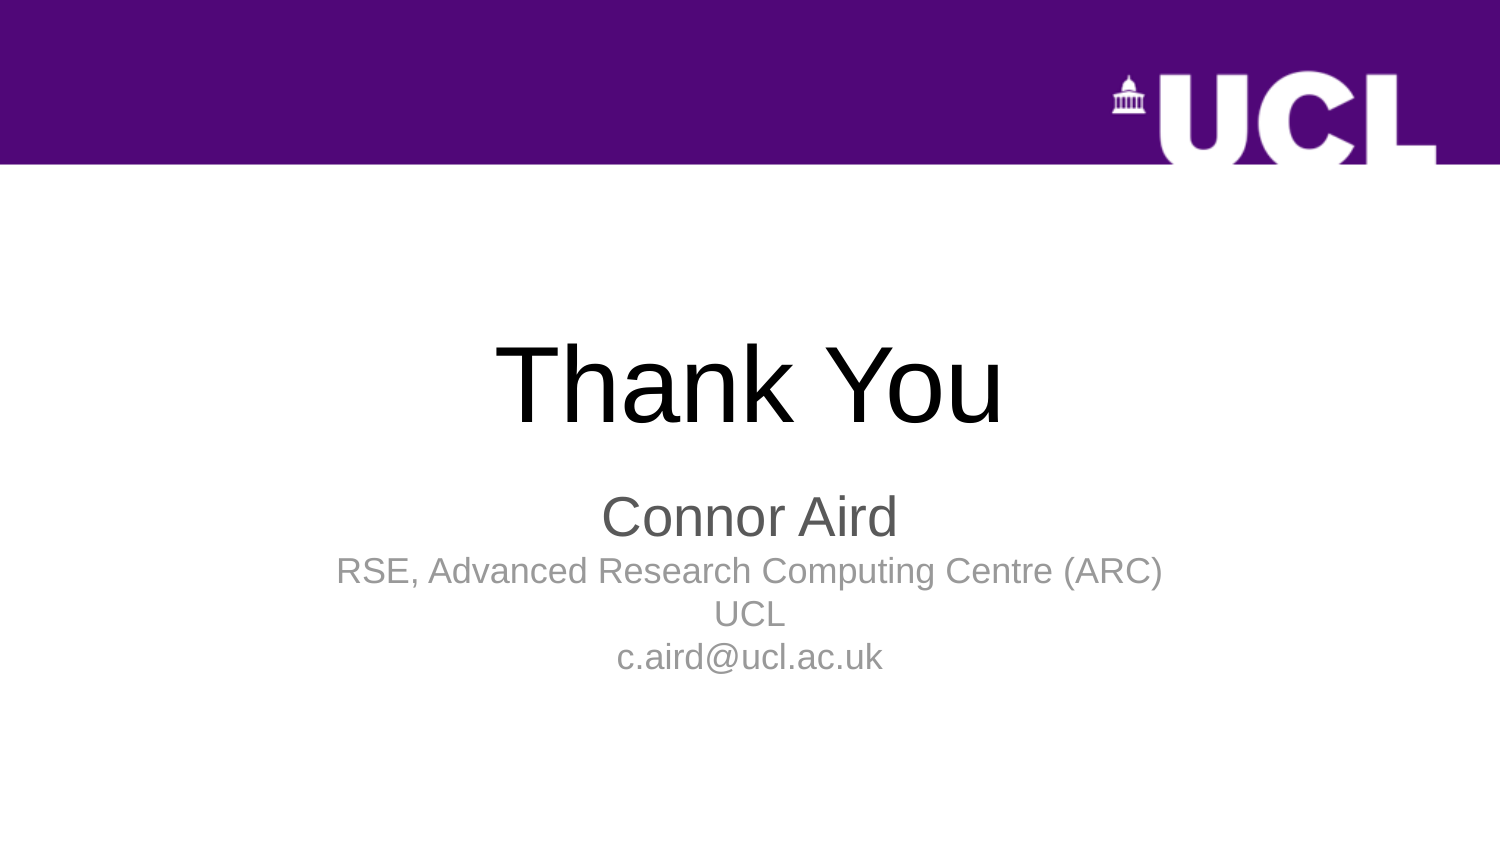

Thank You
# Connor Aird
RSE, Advanced Research Computing Centre (ARC)
UCL
c.aird@ucl.ac.uk